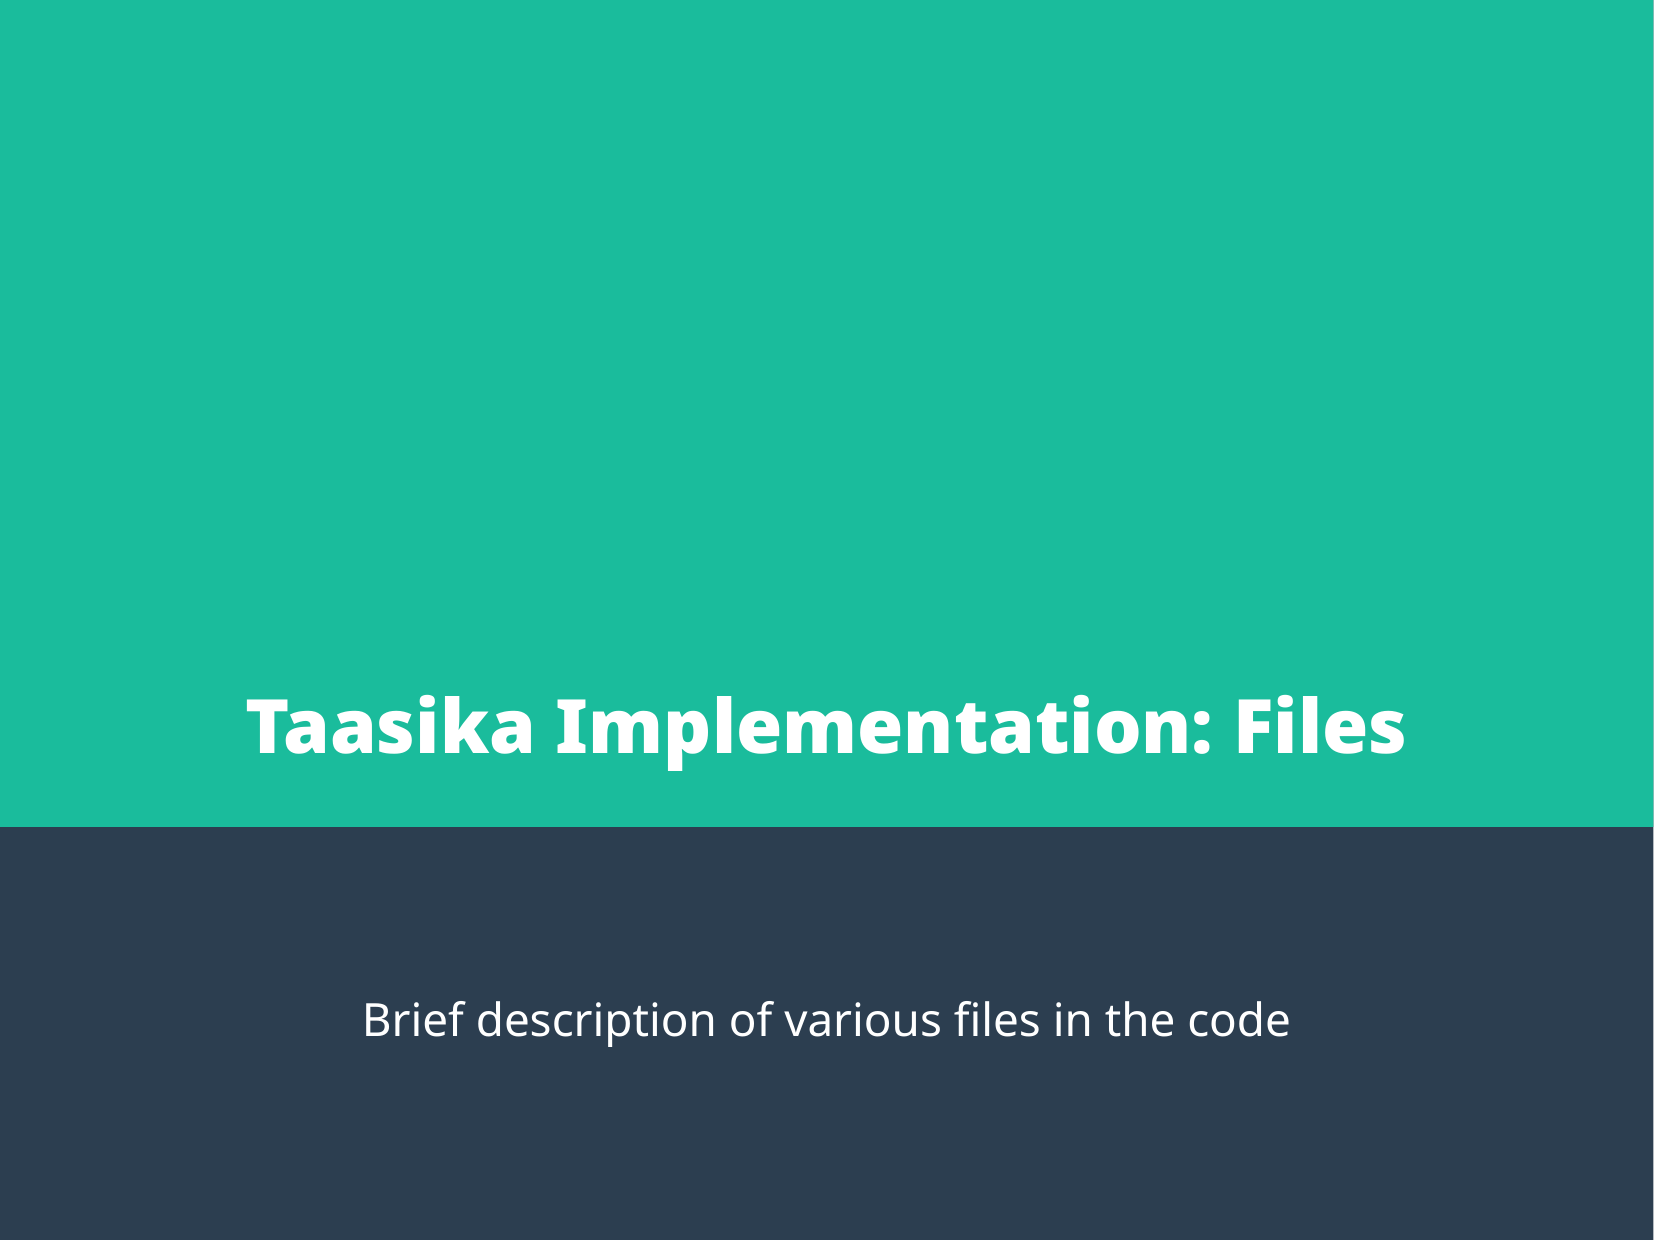

# Taasika Implementation: Files
Brief description of various files in the code